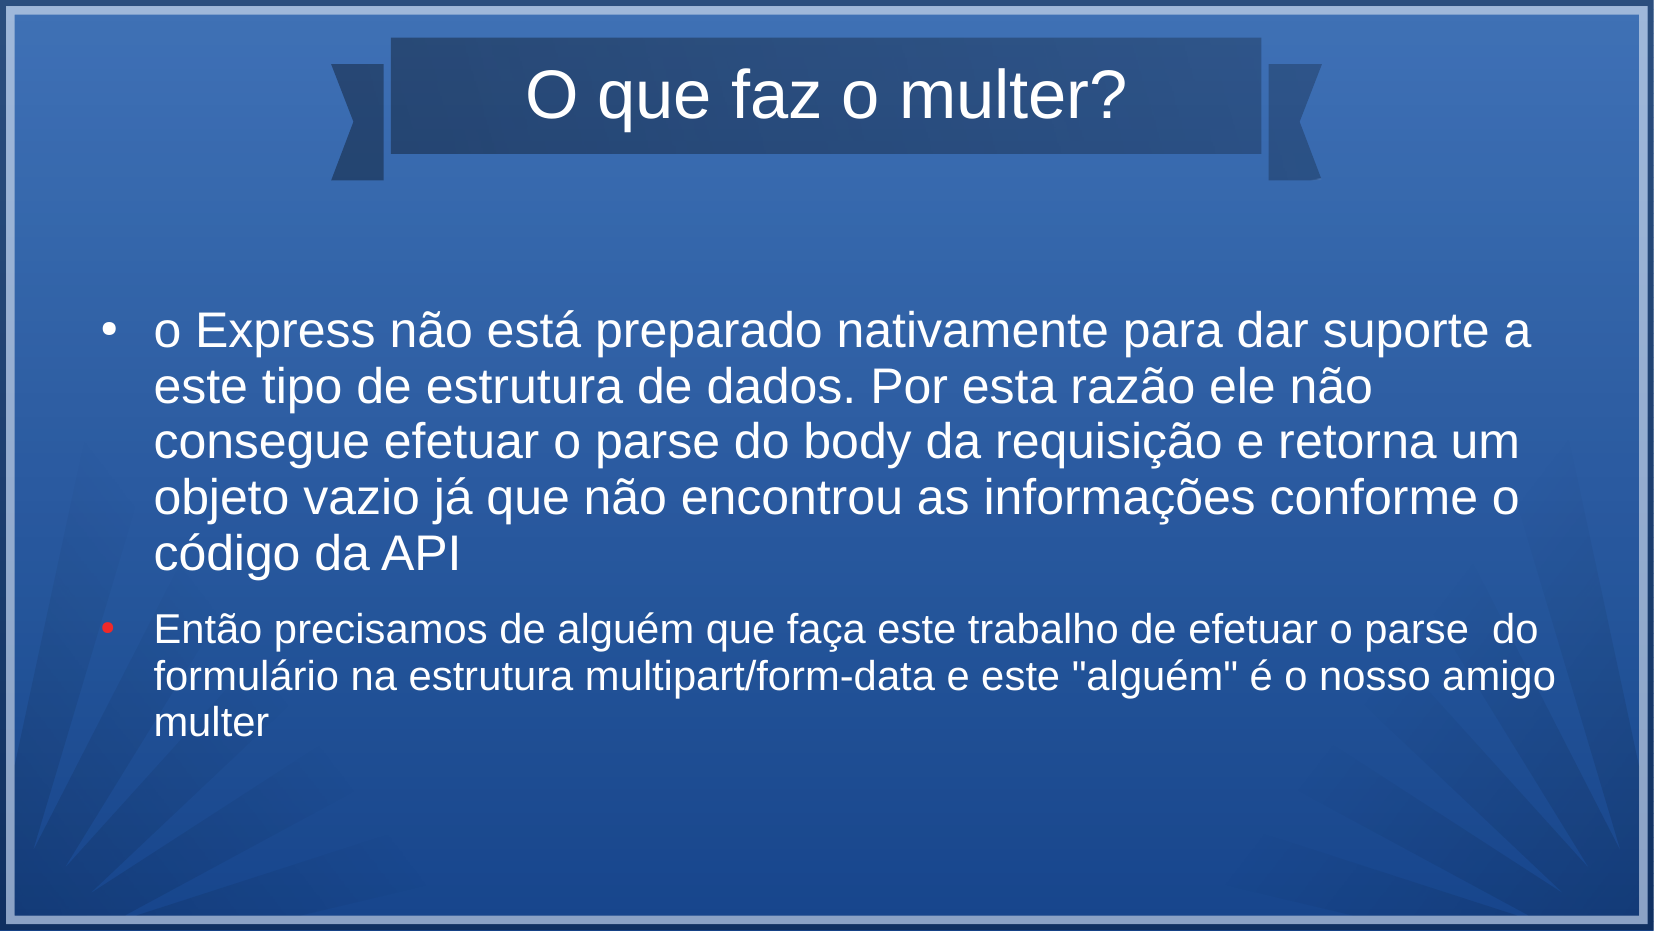

# O que faz o multer?
o Express não está preparado nativamente para dar suporte a este tipo de estrutura de dados. Por esta razão ele não consegue efetuar o parse do body da requisição e retorna um objeto vazio já que não encontrou as informações conforme o código da API
Então precisamos de alguém que faça este trabalho de efetuar o parse  do formulário na estrutura multipart/form-data e este "alguém" é o nosso amigo multer